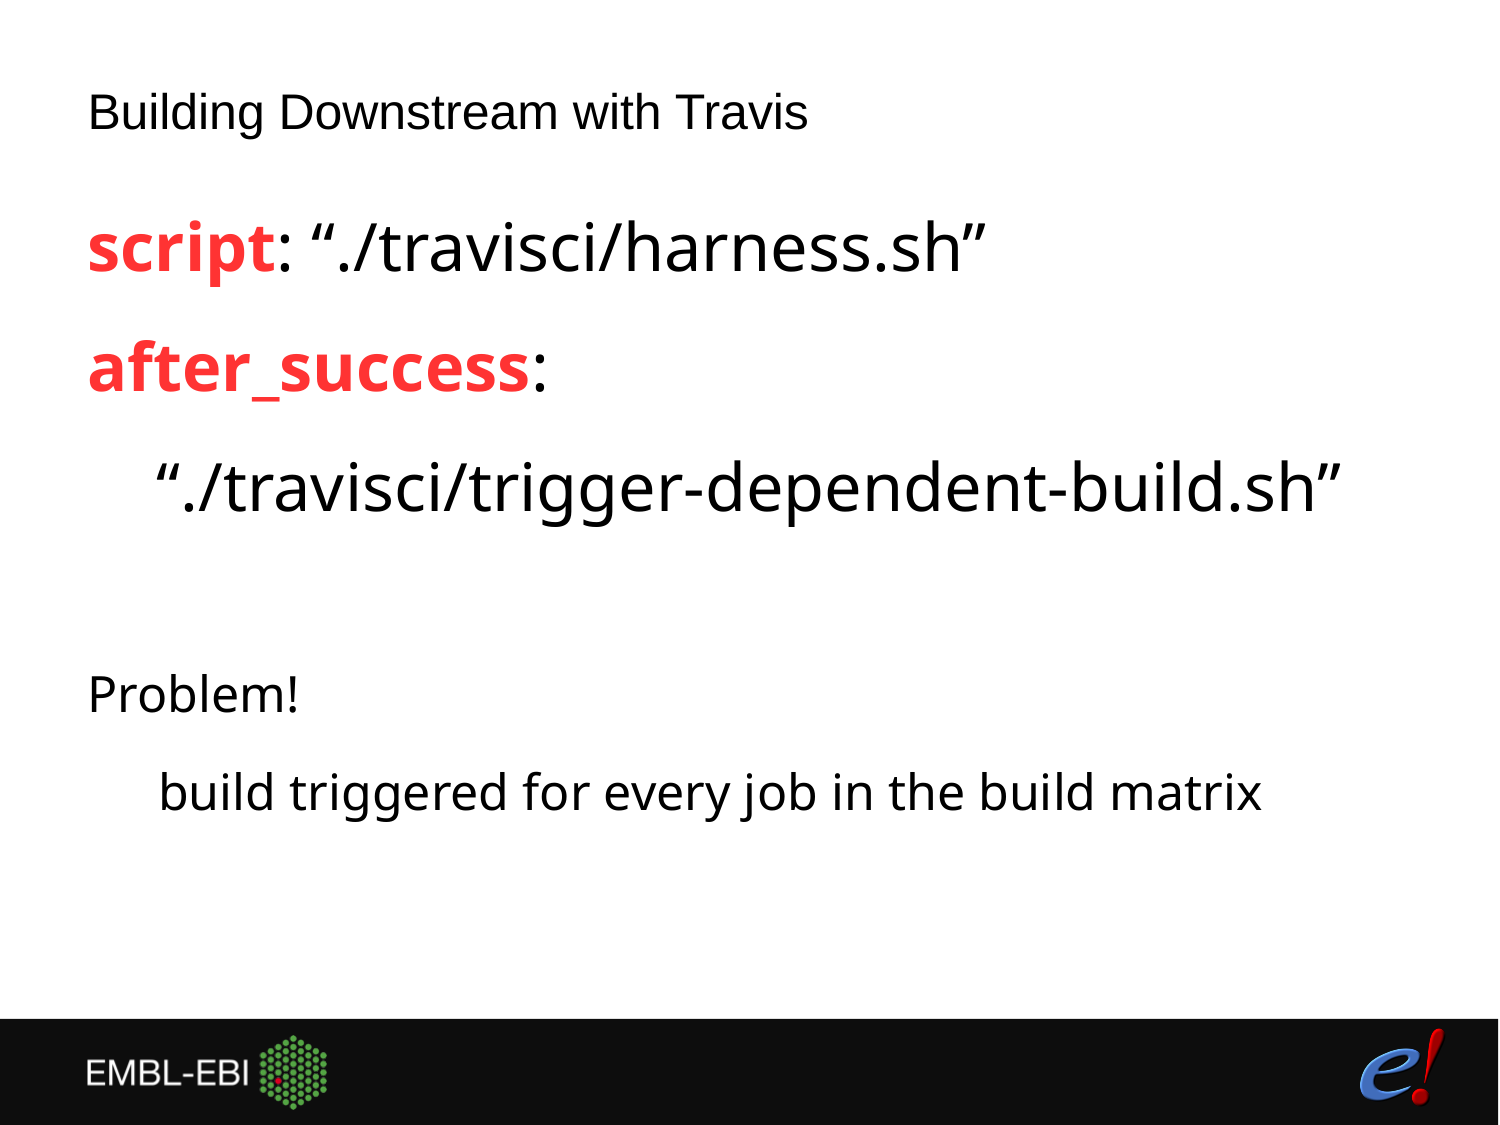

# Building Downstream with Travis
script: “./travisci/harness.sh”
after_success:
 “./travisci/trigger-dependent-build.sh”
Problem!
build triggered for every job in the build matrix